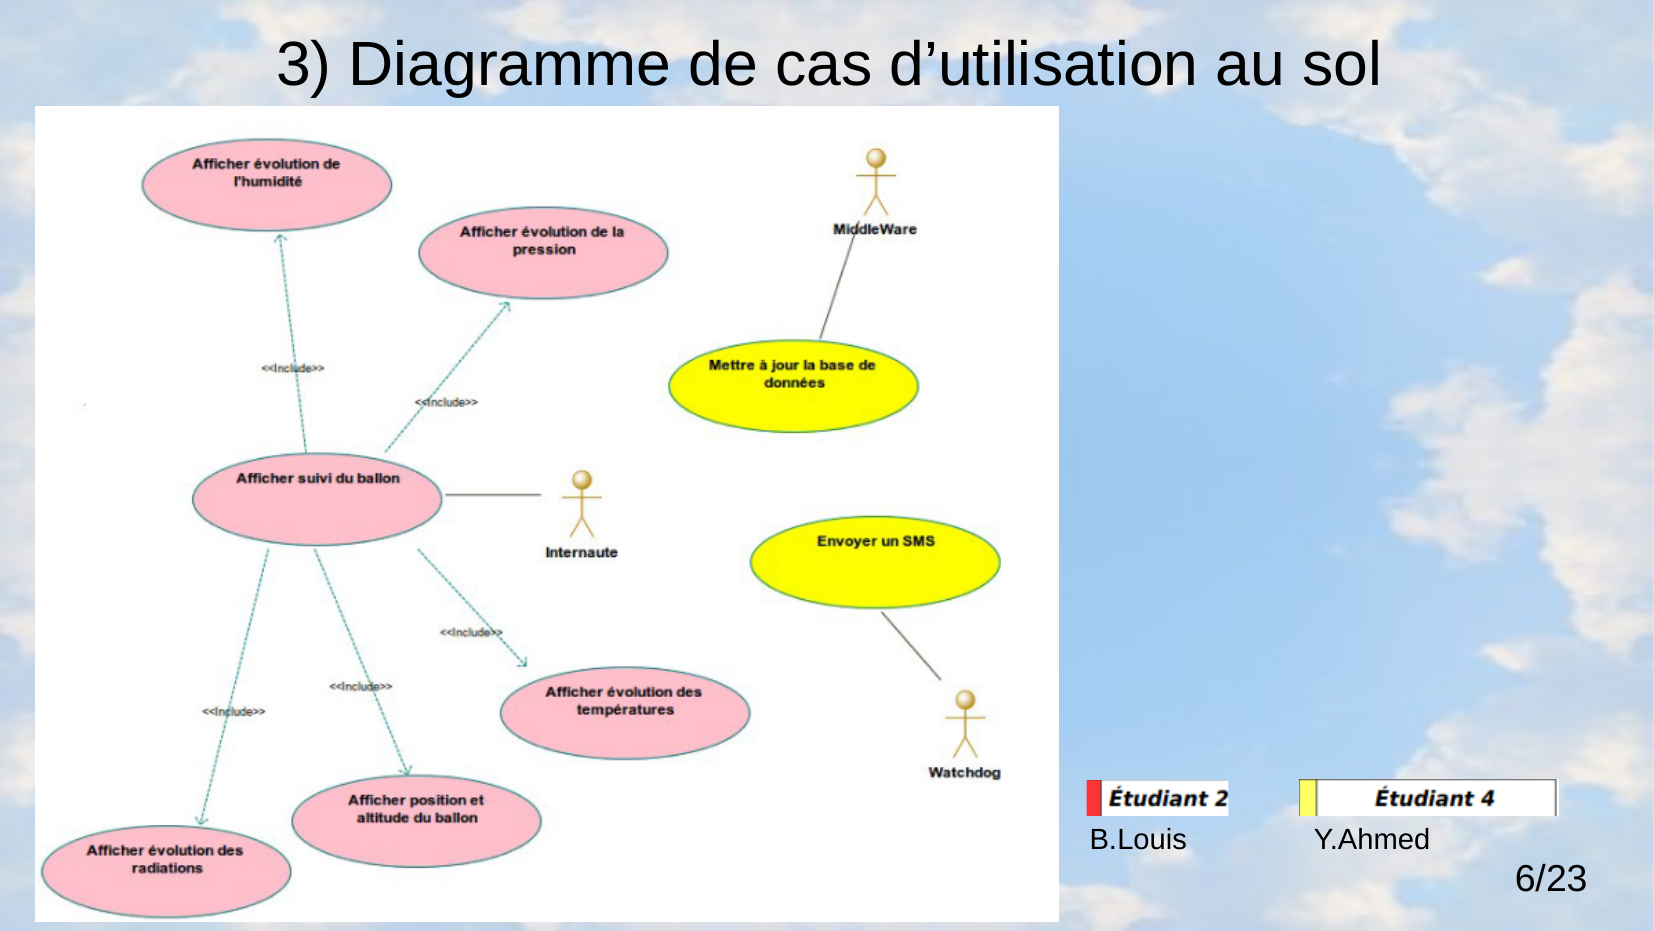

# 3) Diagramme de cas d’utilisation au sol
B.Louis
Y.Ahmed